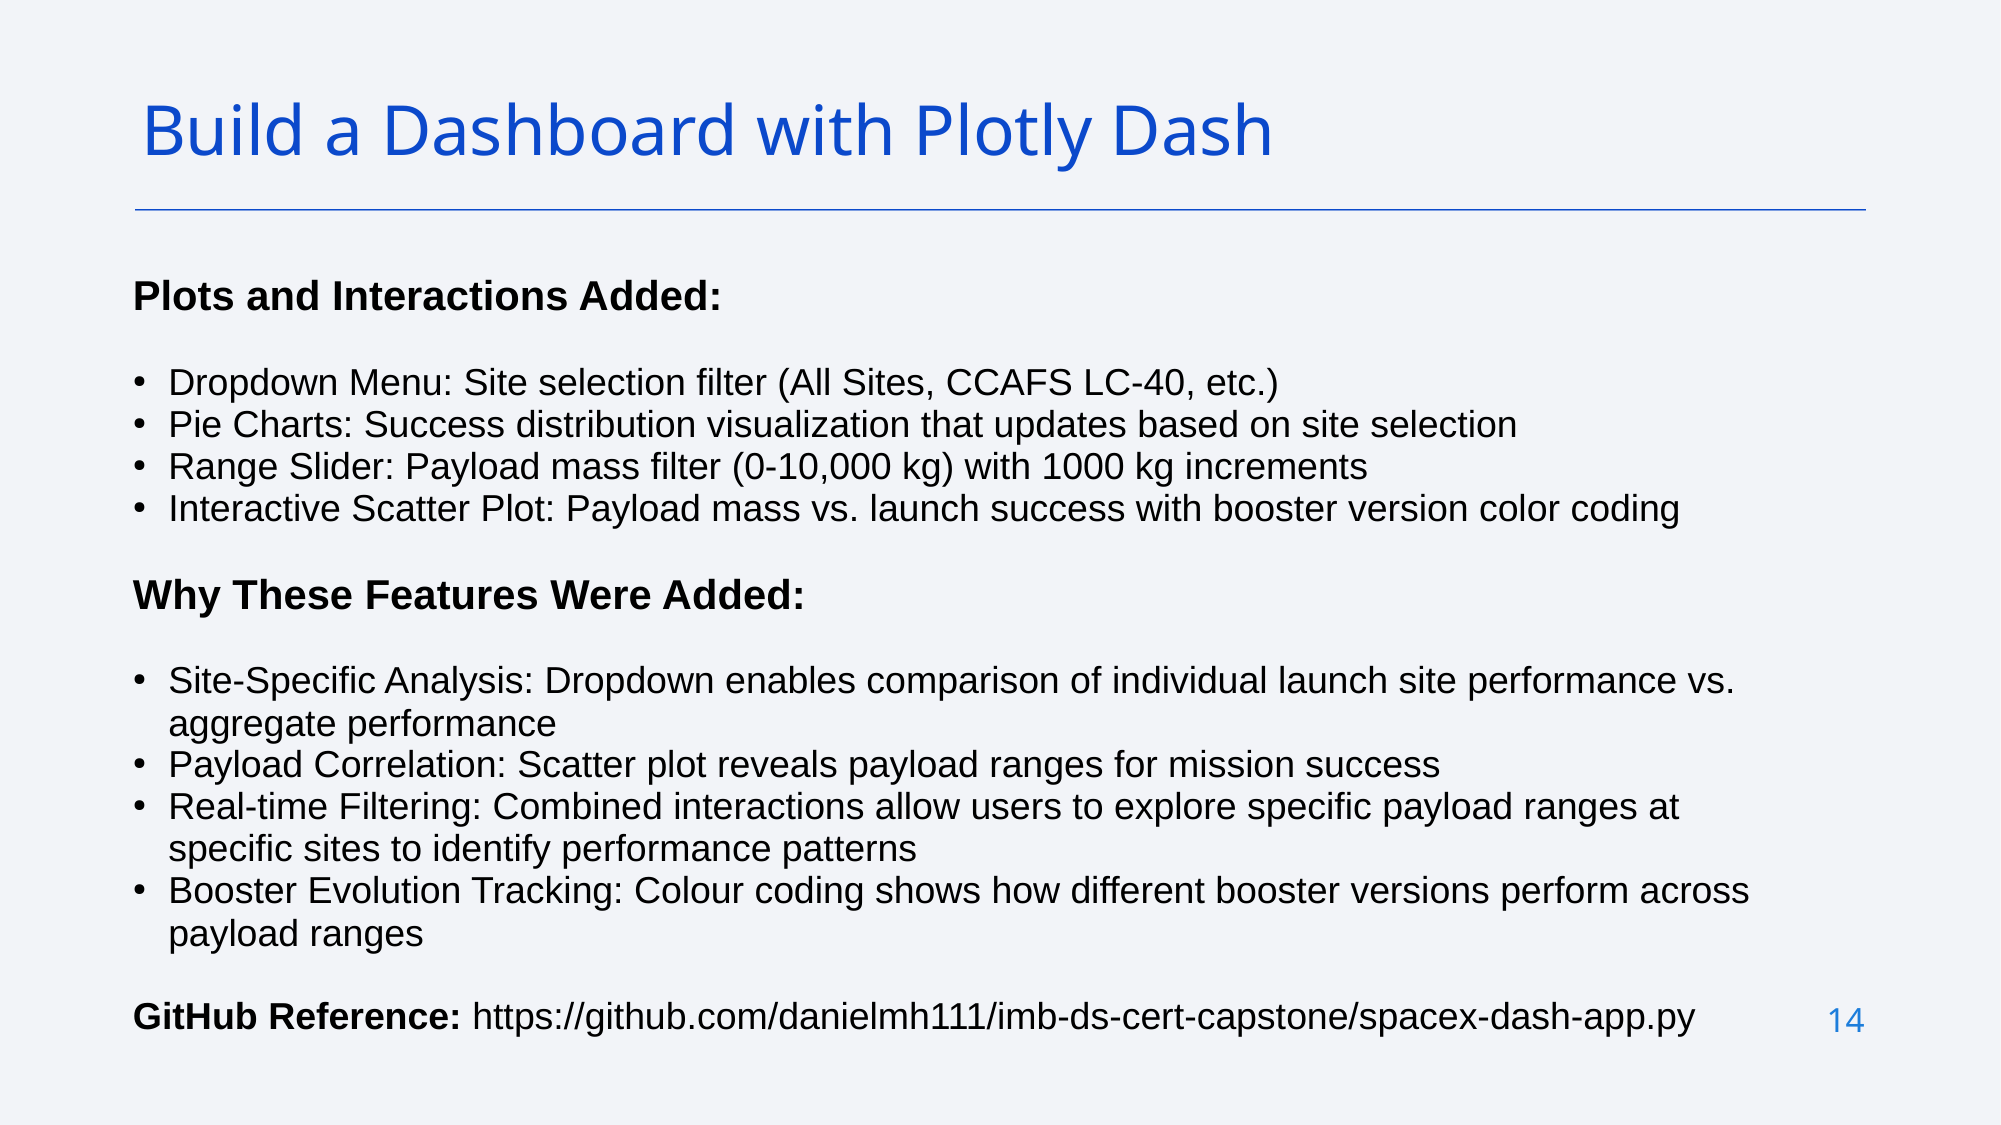

Build a Dashboard with Plotly Dash
Plots and Interactions Added:
Dropdown Menu: Site selection filter (All Sites, CCAFS LC-40, etc.)
Pie Charts: Success distribution visualization that updates based on site selection
Range Slider: Payload mass filter (0-10,000 kg) with 1000 kg increments
Interactive Scatter Plot: Payload mass vs. launch success with booster version color coding
Why These Features Were Added:
Site-Specific Analysis: Dropdown enables comparison of individual launch site performance vs. aggregate performance
Payload Correlation: Scatter plot reveals payload ranges for mission success
Real-time Filtering: Combined interactions allow users to explore specific payload ranges at specific sites to identify performance patterns
Booster Evolution Tracking: Colour coding shows how different booster versions perform across payload ranges
GitHub Reference: https://github.com/danielmh111/imb-ds-cert-capstone/spacex-dash-app.py
14